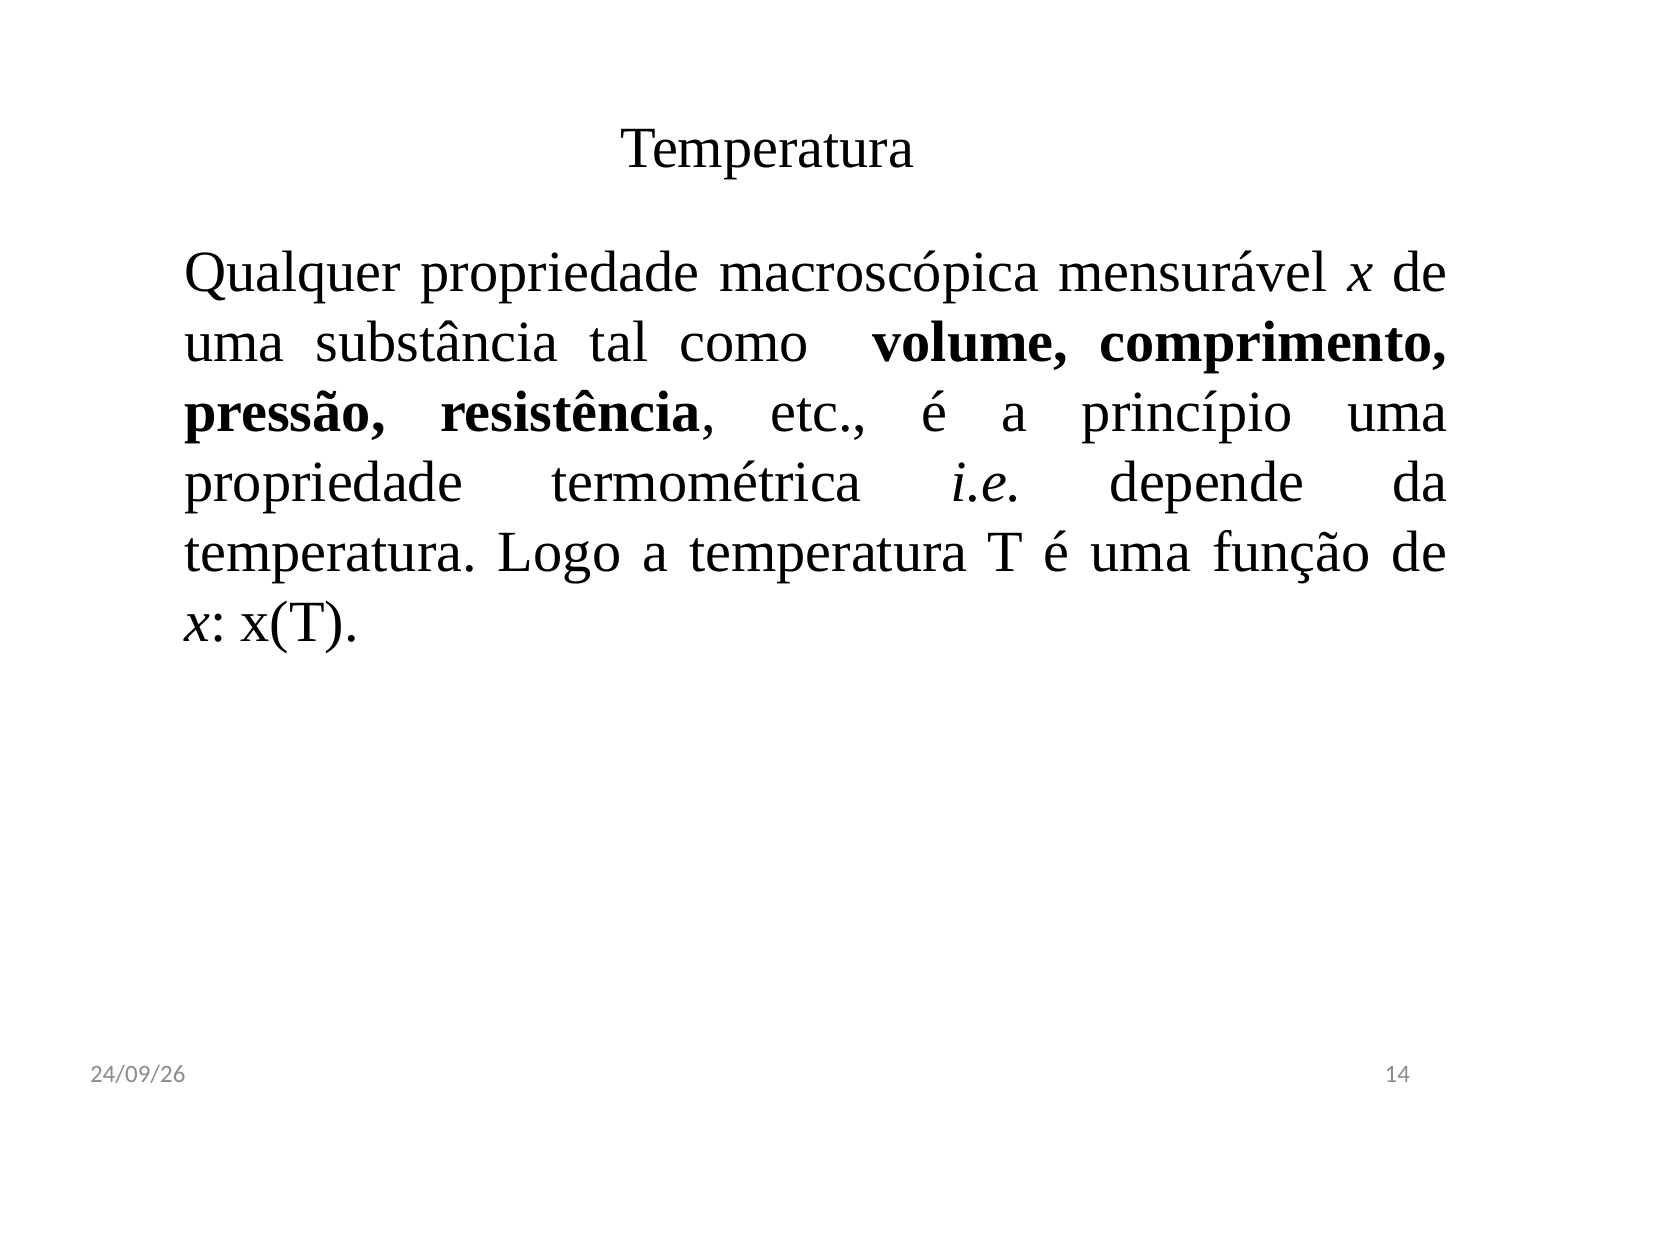

Temperatura
Qualquer propriedade macroscópica mensurável x de uma substância tal como volume, comprimento, pressão, resistência, etc., é a princípio uma propriedade termométrica i.e. depende da temperatura. Logo a temperatura T é uma função de x: x(T).